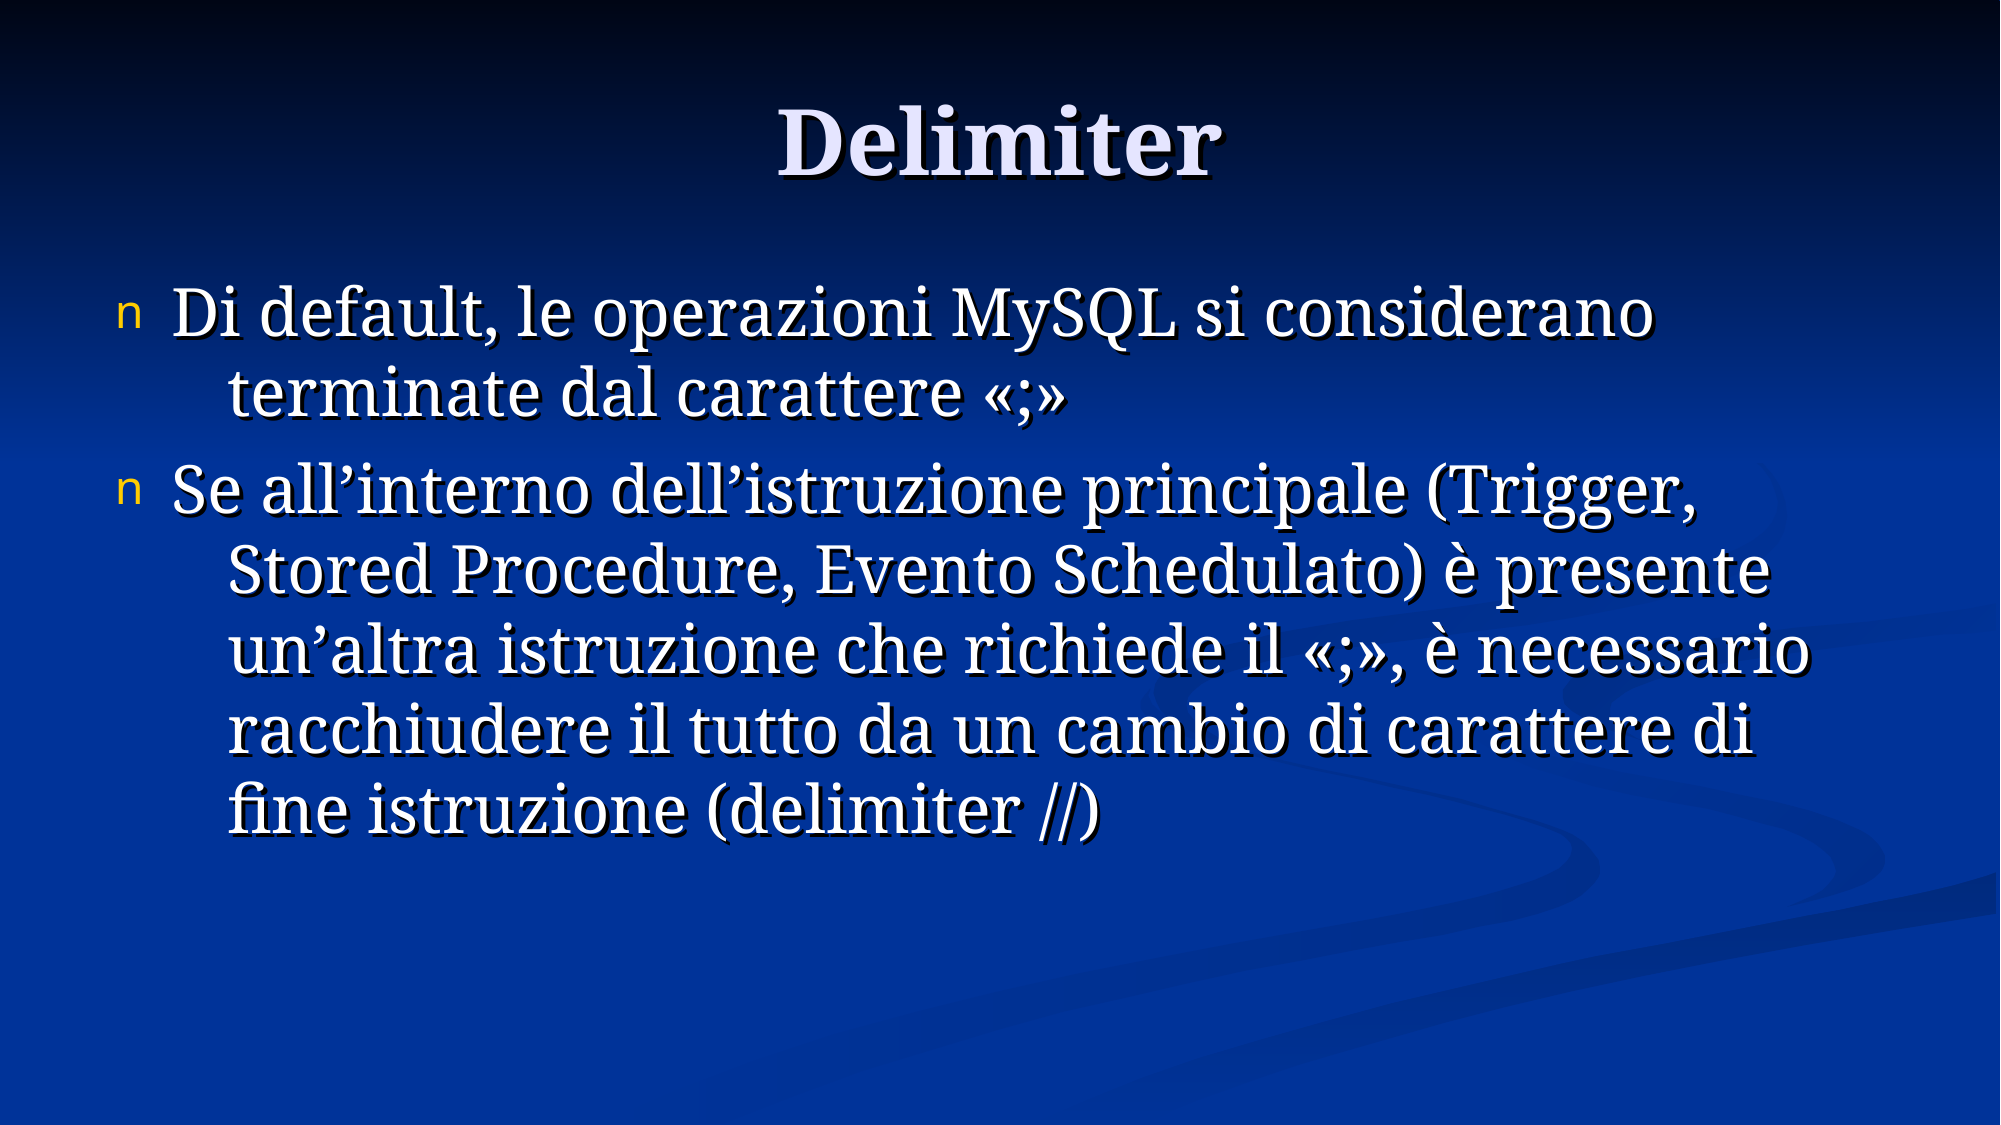

# Delimiter
Di default, le operazioni MySQL si considerano terminate dal carattere «;»
Se all’interno dell’istruzione principale (Trigger, Stored Procedure, Evento Schedulato) è presente un’altra istruzione che richiede il «;», è necessario racchiudere il tutto da un cambio di carattere di fine istruzione (delimiter //)